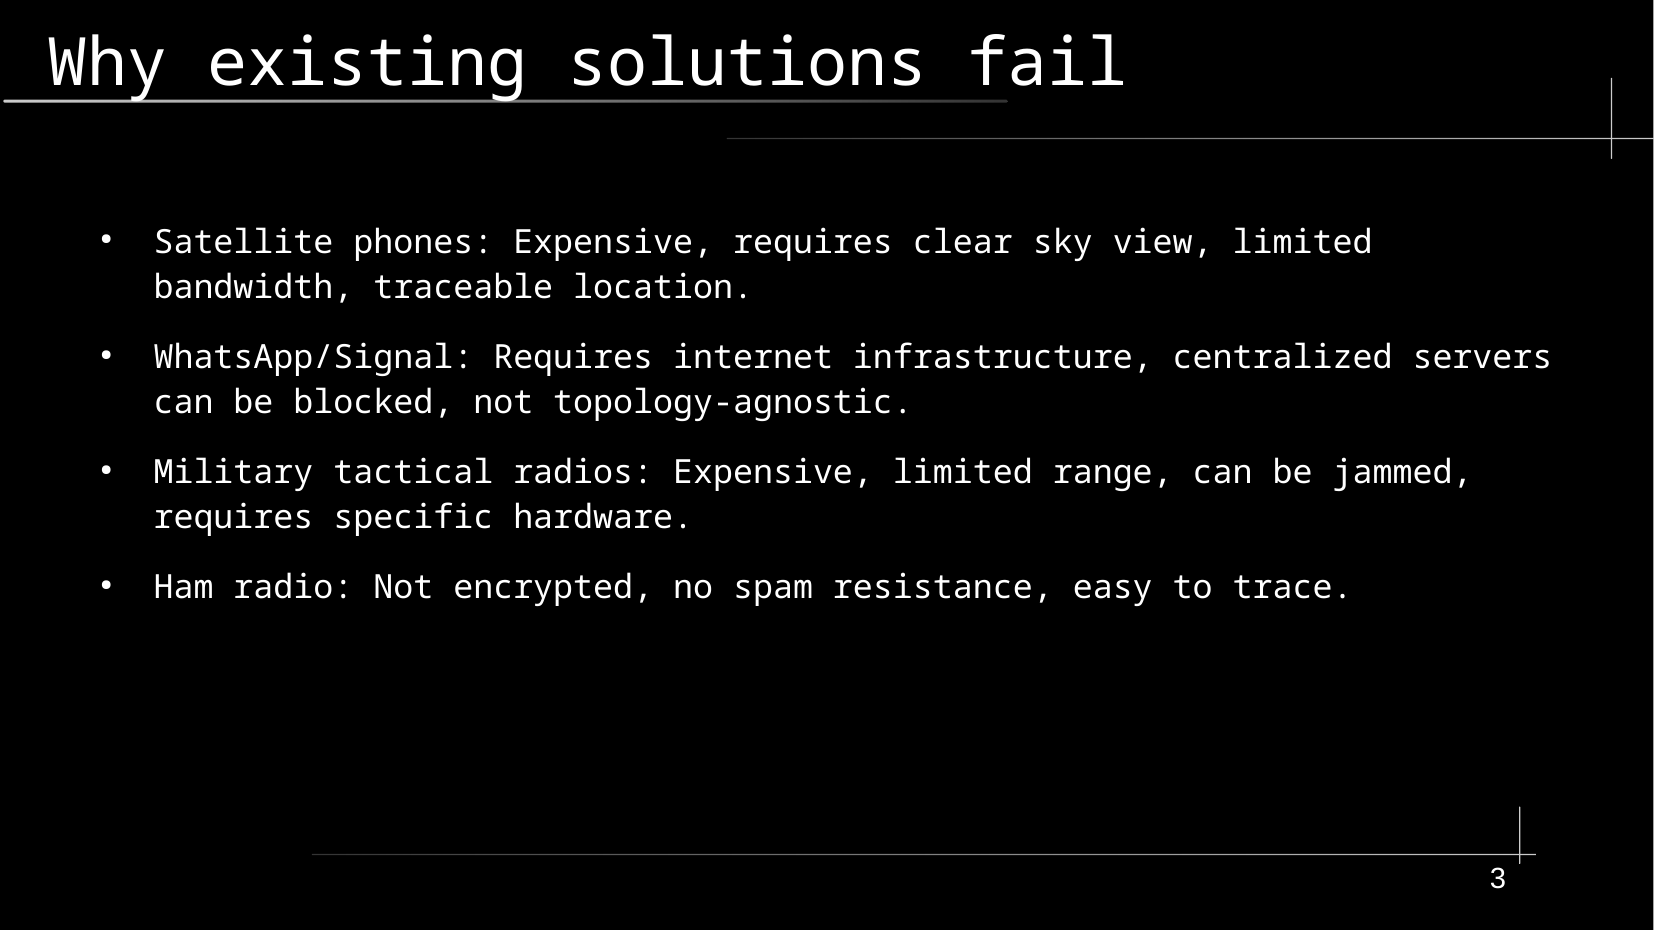

# Why existing solutions fail
Satellite phones: Expensive, requires clear sky view, limited bandwidth, traceable location.
WhatsApp/Signal: Requires internet infrastructure, centralized servers can be blocked, not topology-agnostic.
Military tactical radios: Expensive, limited range, can be jammed, requires specific hardware.
Ham radio: Not encrypted, no spam resistance, easy to trace.
3